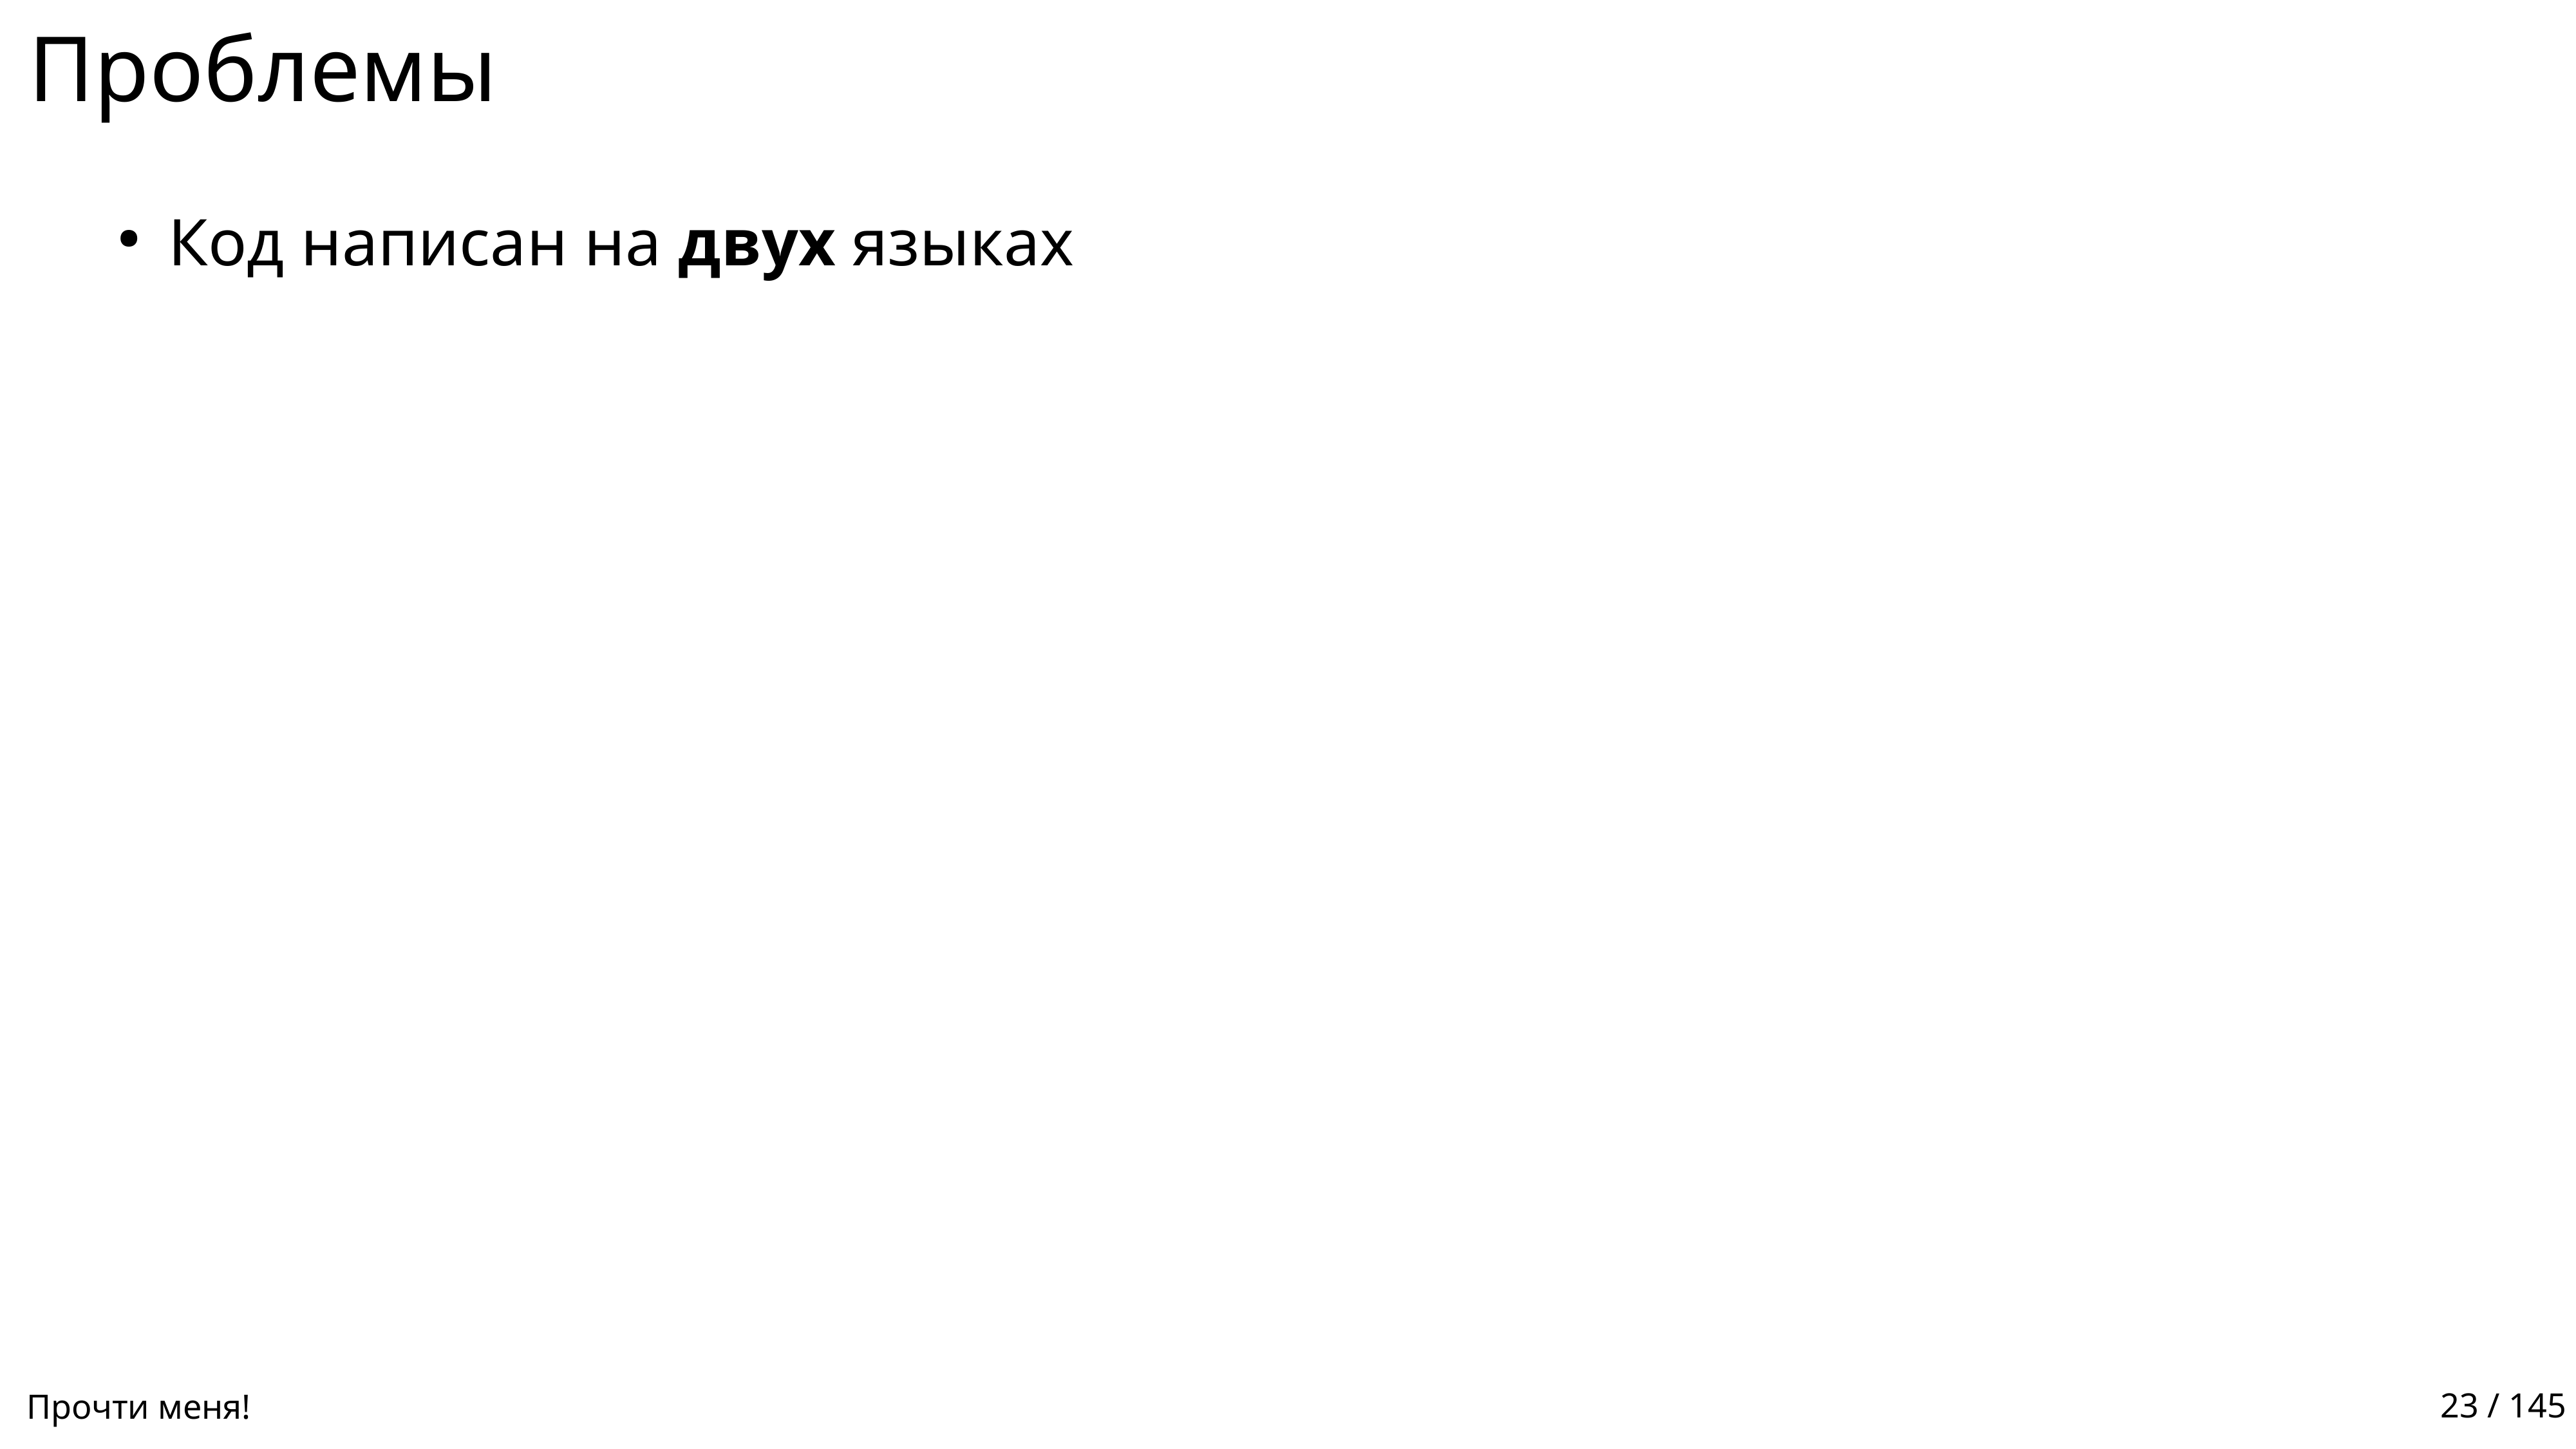

Проблемы
# Код написан на двух языках
Прочти меня!